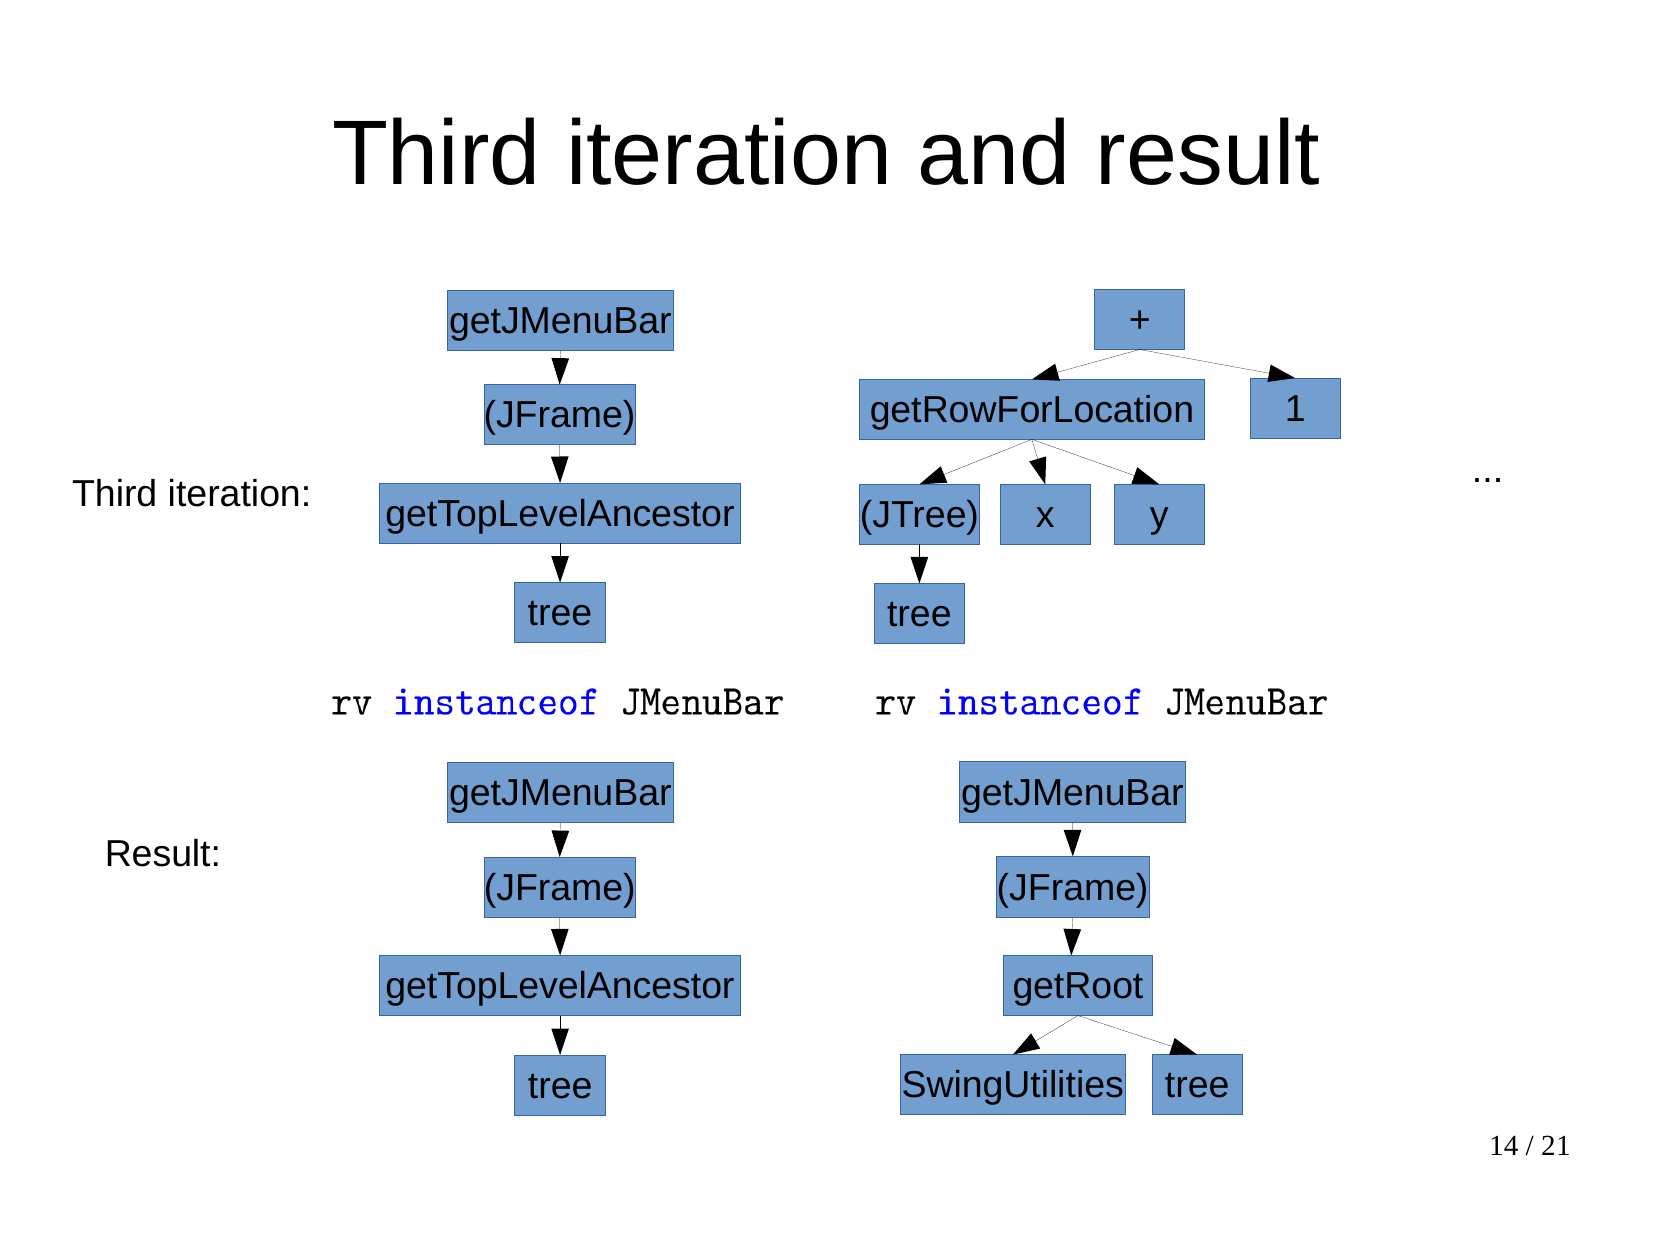

# Third iteration and result
+
1
getRowForLocation
(JTree)
x
y
tree
getJMenuBar
(JFrame)
getTopLevelAncestor
tree
...
Third iteration:
getJMenuBar
(JFrame)
getRoot
SwingUtilities
tree
getJMenuBar
(JFrame)
getTopLevelAncestor
tree
Result:
14